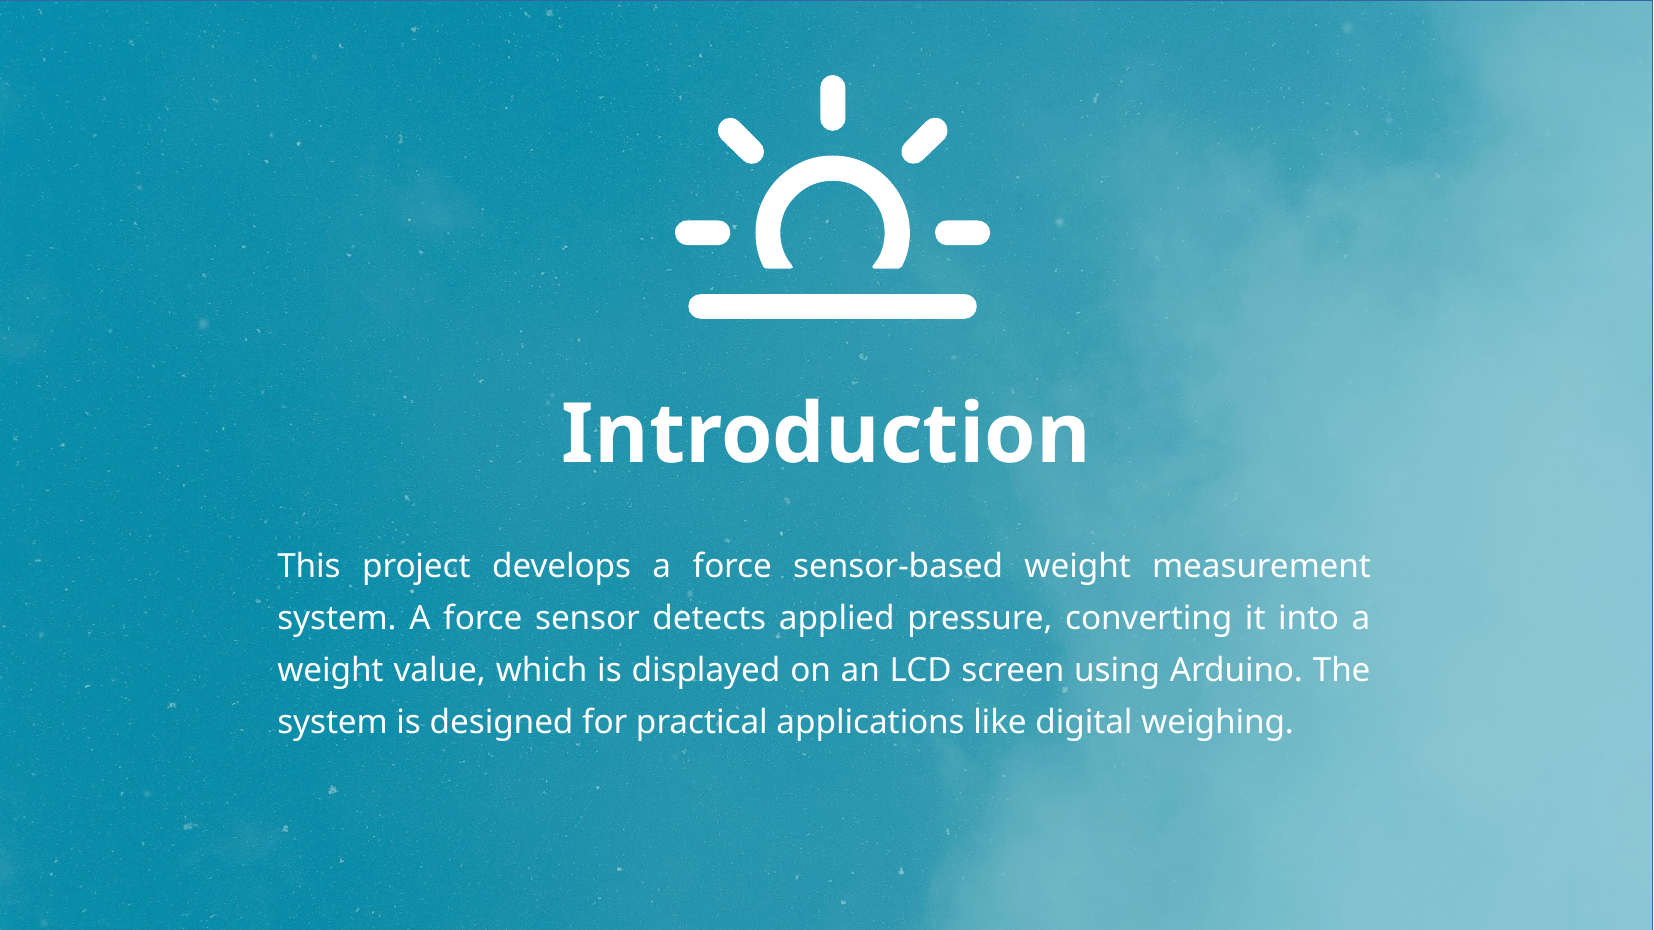

# Introduction
This project develops a force sensor-based weight measurement system. A force sensor detects applied pressure, converting it into a weight value, which is displayed on an LCD screen using Arduino. The system is designed for practical applications like digital weighing.